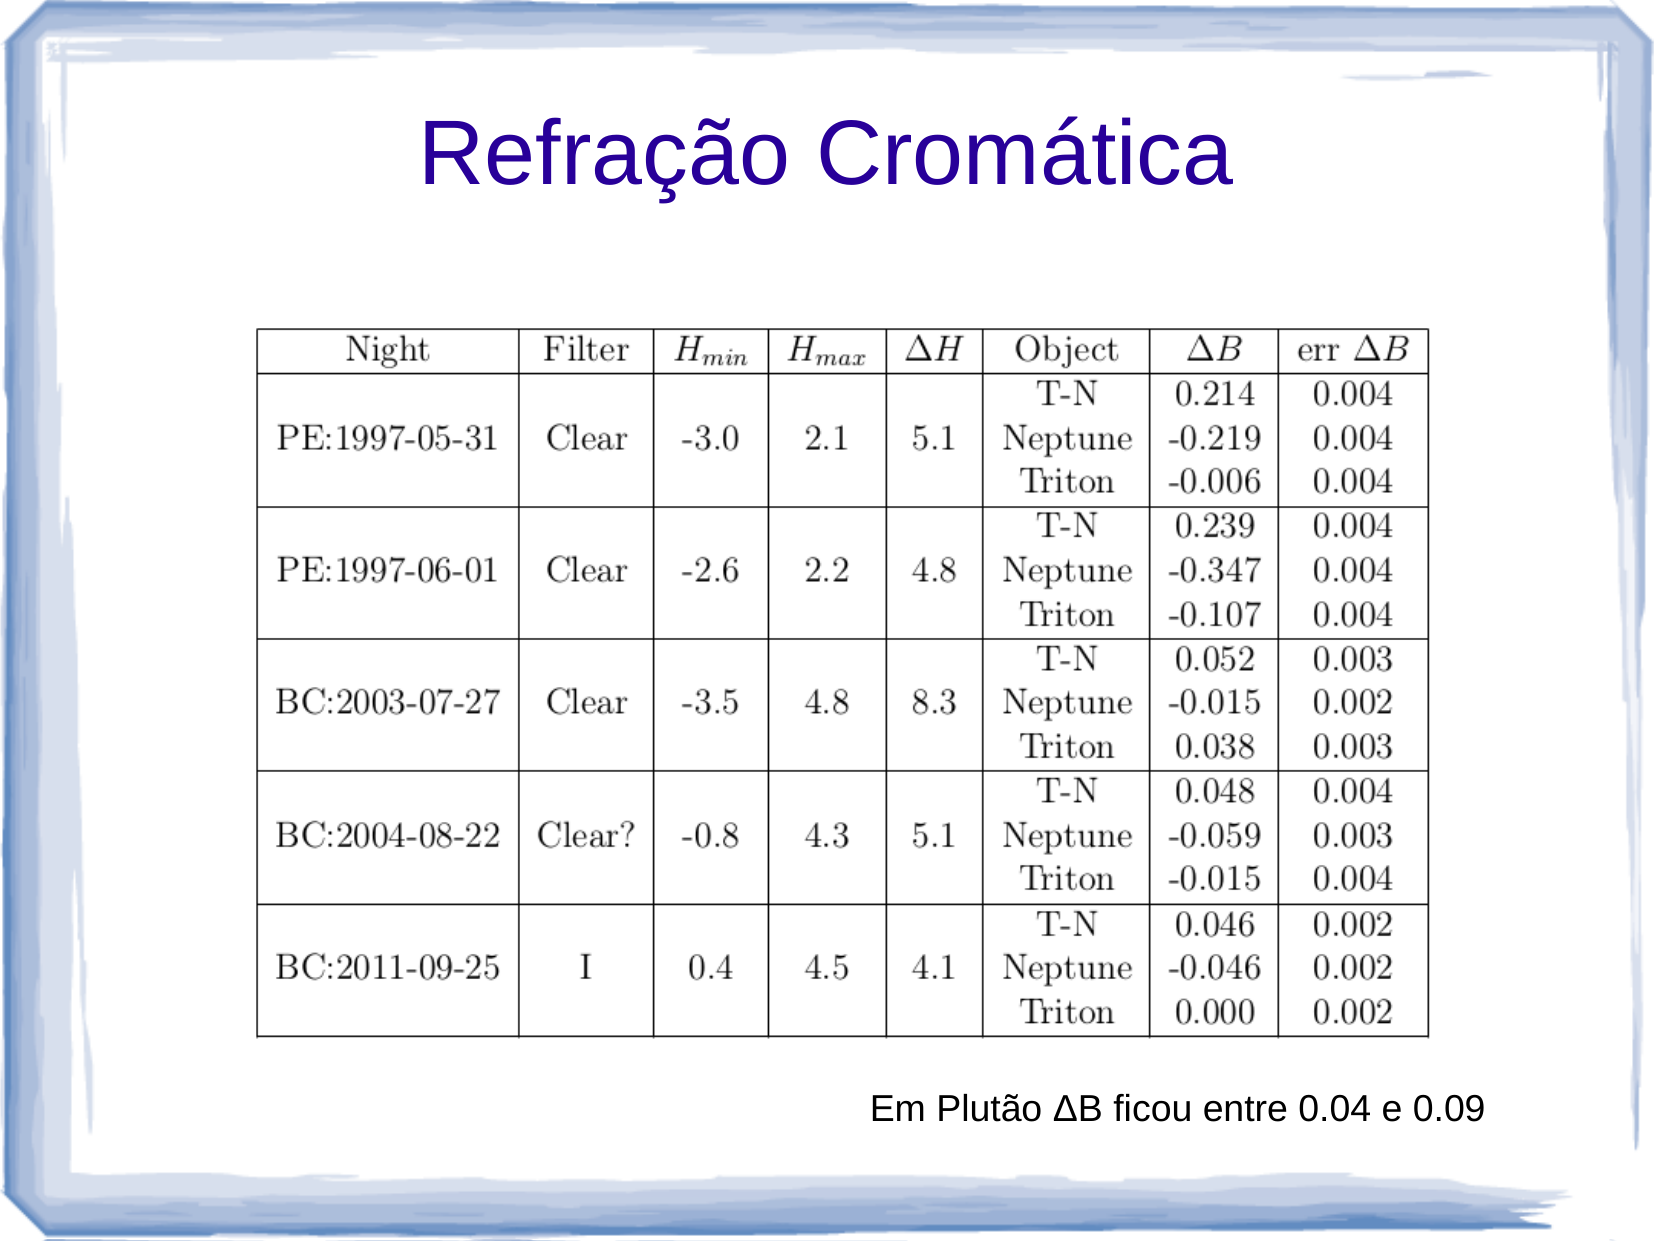

# Refração Cromática
Em Plutão ΔB ficou entre 0.04 e 0.09